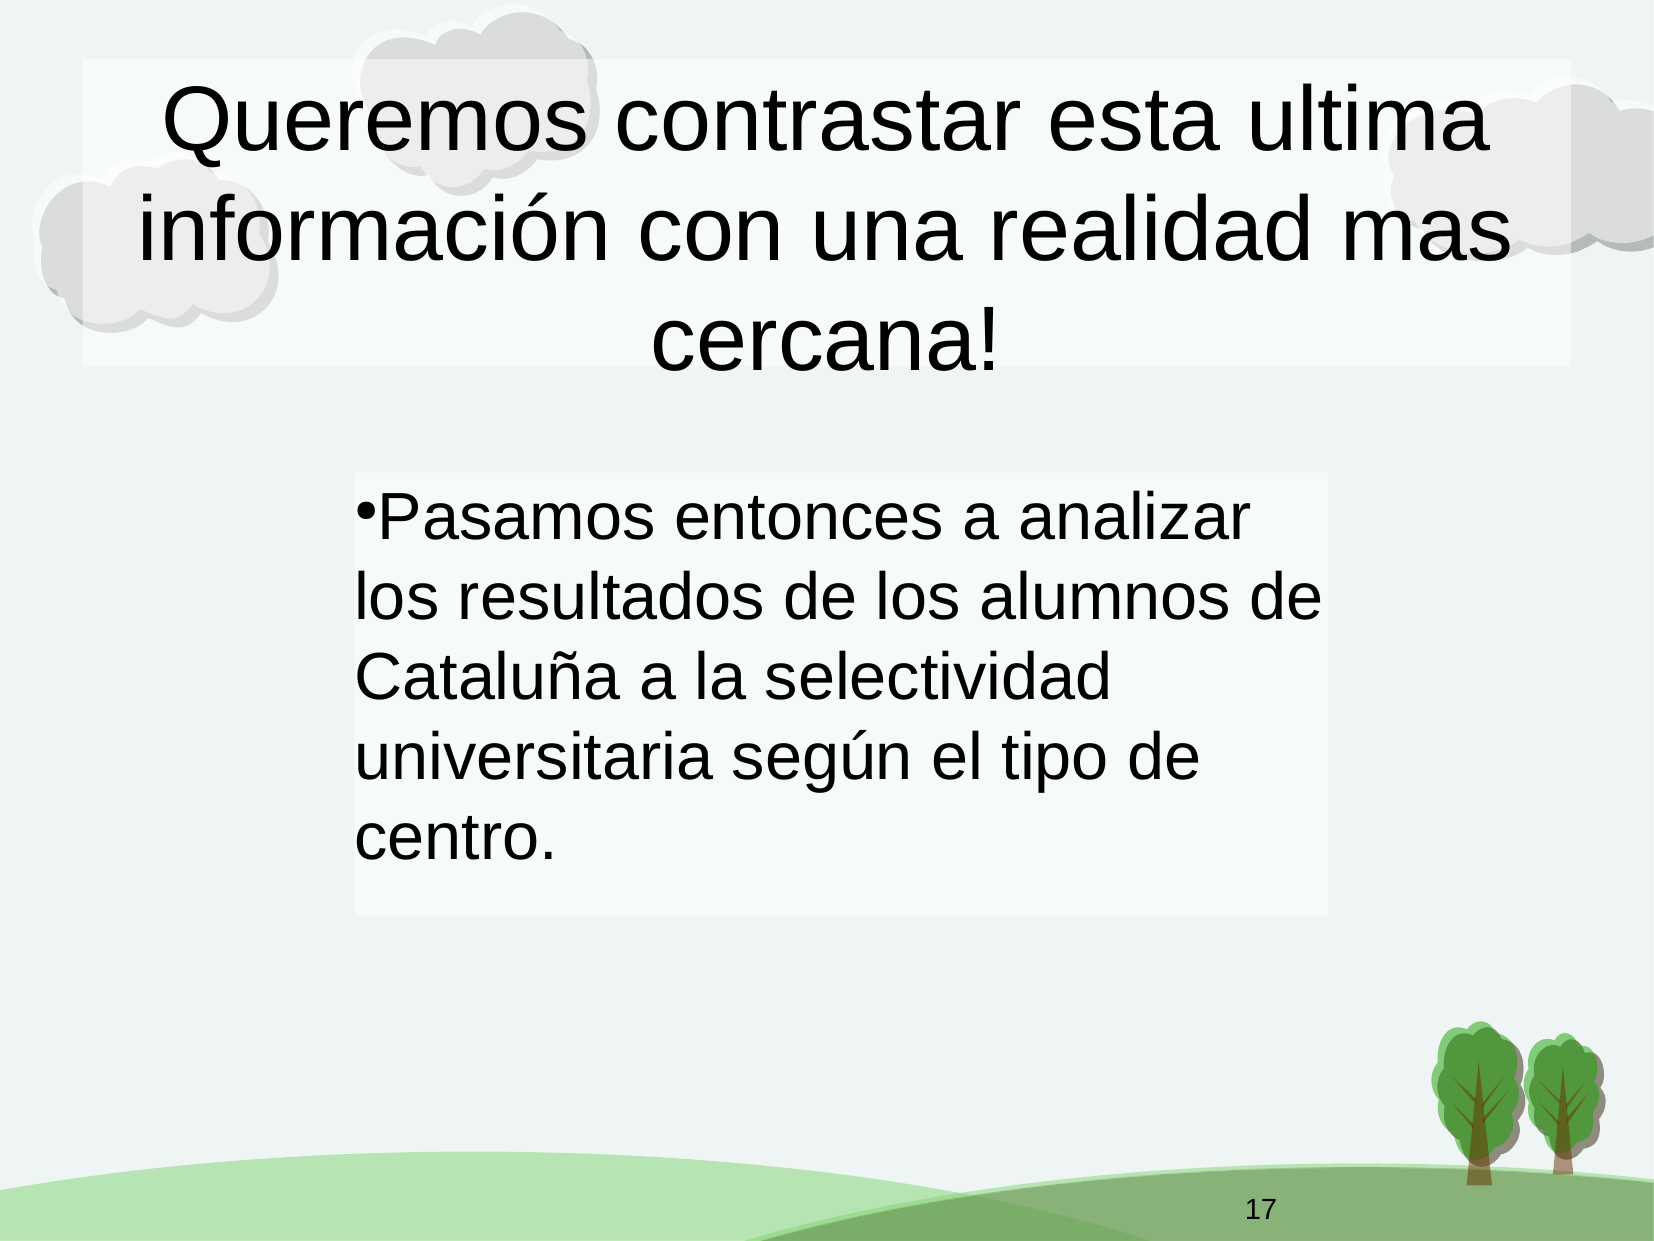

# Queremos contrastar esta ultima información con una realidad mas cercana!
Pasamos entonces a analizar los resultados de los alumnos de Cataluña a la selectividad universitaria según el tipo de centro.